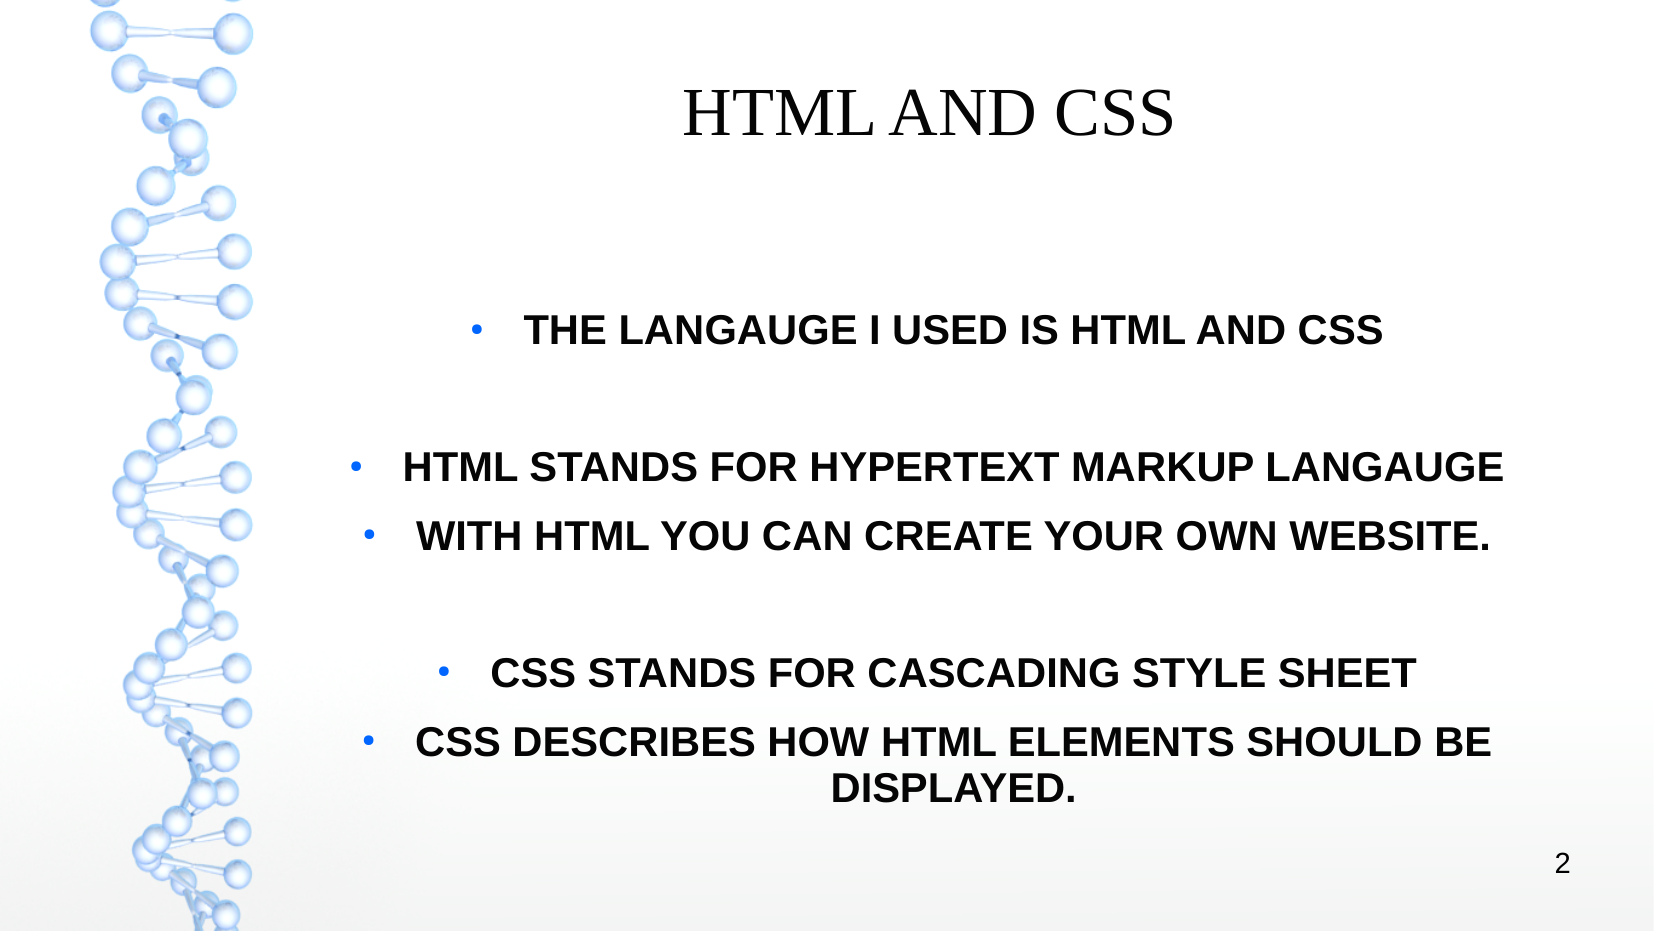

# HTML AND CSS
THE LANGAUGE I USED IS HTML AND CSS
HTML STANDS FOR HYPERTEXT MARKUP LANGAUGE
WITH HTML YOU CAN CREATE YOUR OWN WEBSITE.
CSS STANDS FOR CASCADING STYLE SHEET
CSS DESCRIBES HOW HTML ELEMENTS SHOULD BE DISPLAYED.
2